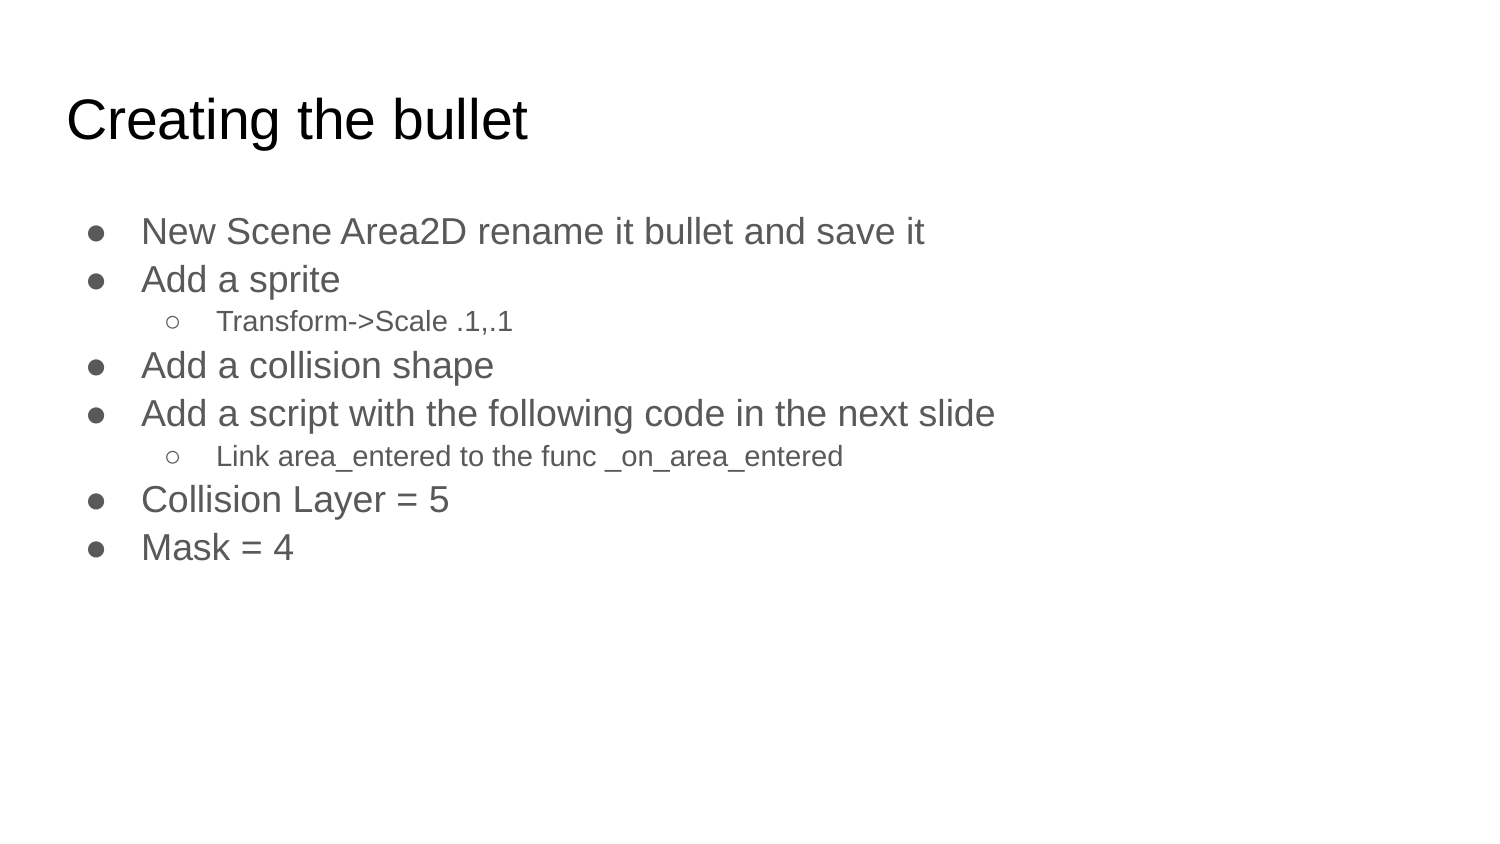

# Creating the bullet
New Scene Area2D rename it bullet and save it
Add a sprite
Transform->Scale .1,.1
Add a collision shape
Add a script with the following code in the next slide
Link area_entered to the func _on_area_entered
Collision Layer = 5
Mask = 4